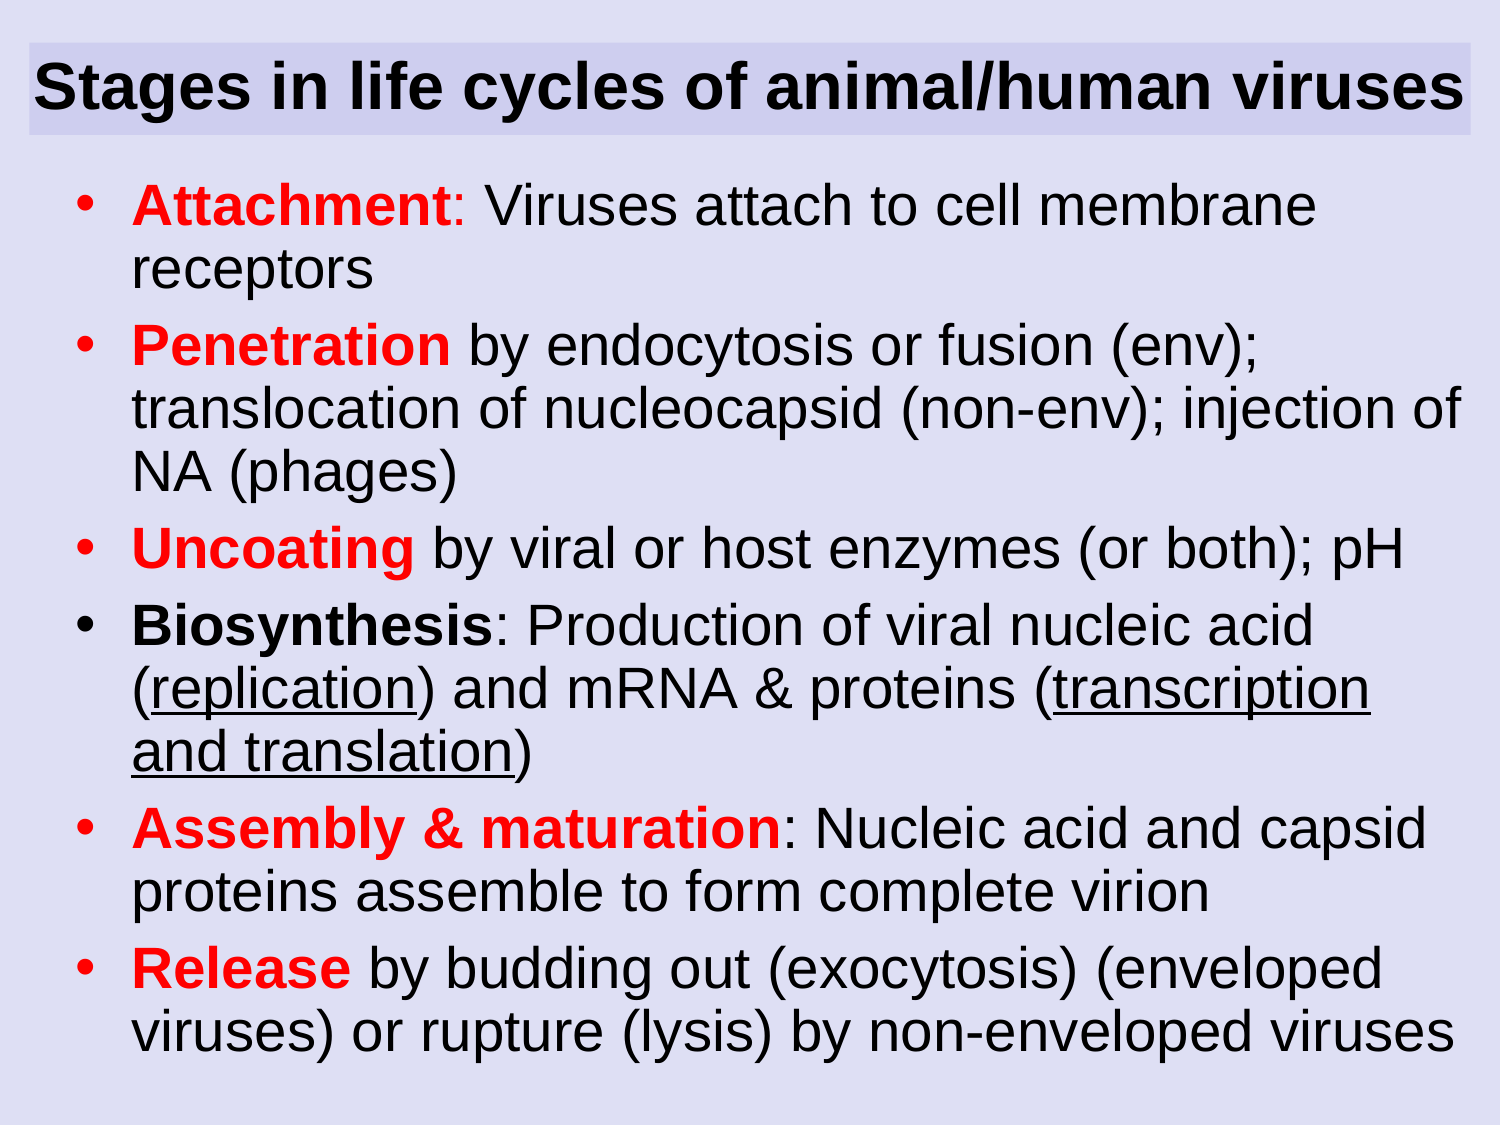

# Stages in life cycles of animal/human viruses
Attachment: Viruses attach to cell membrane receptors
Penetration by endocytosis or fusion (env); translocation of nucleocapsid (non-env); injection of NA (phages)
Uncoating by viral or host enzymes (or both); pH
Biosynthesis: Production of viral nucleic acid (replication) and mRNA & proteins (transcription and translation)
Assembly & maturation: Nucleic acid and capsid proteins assemble to form complete virion
Release by budding out (exocytosis) (enveloped viruses) or rupture (lysis) by non-enveloped viruses